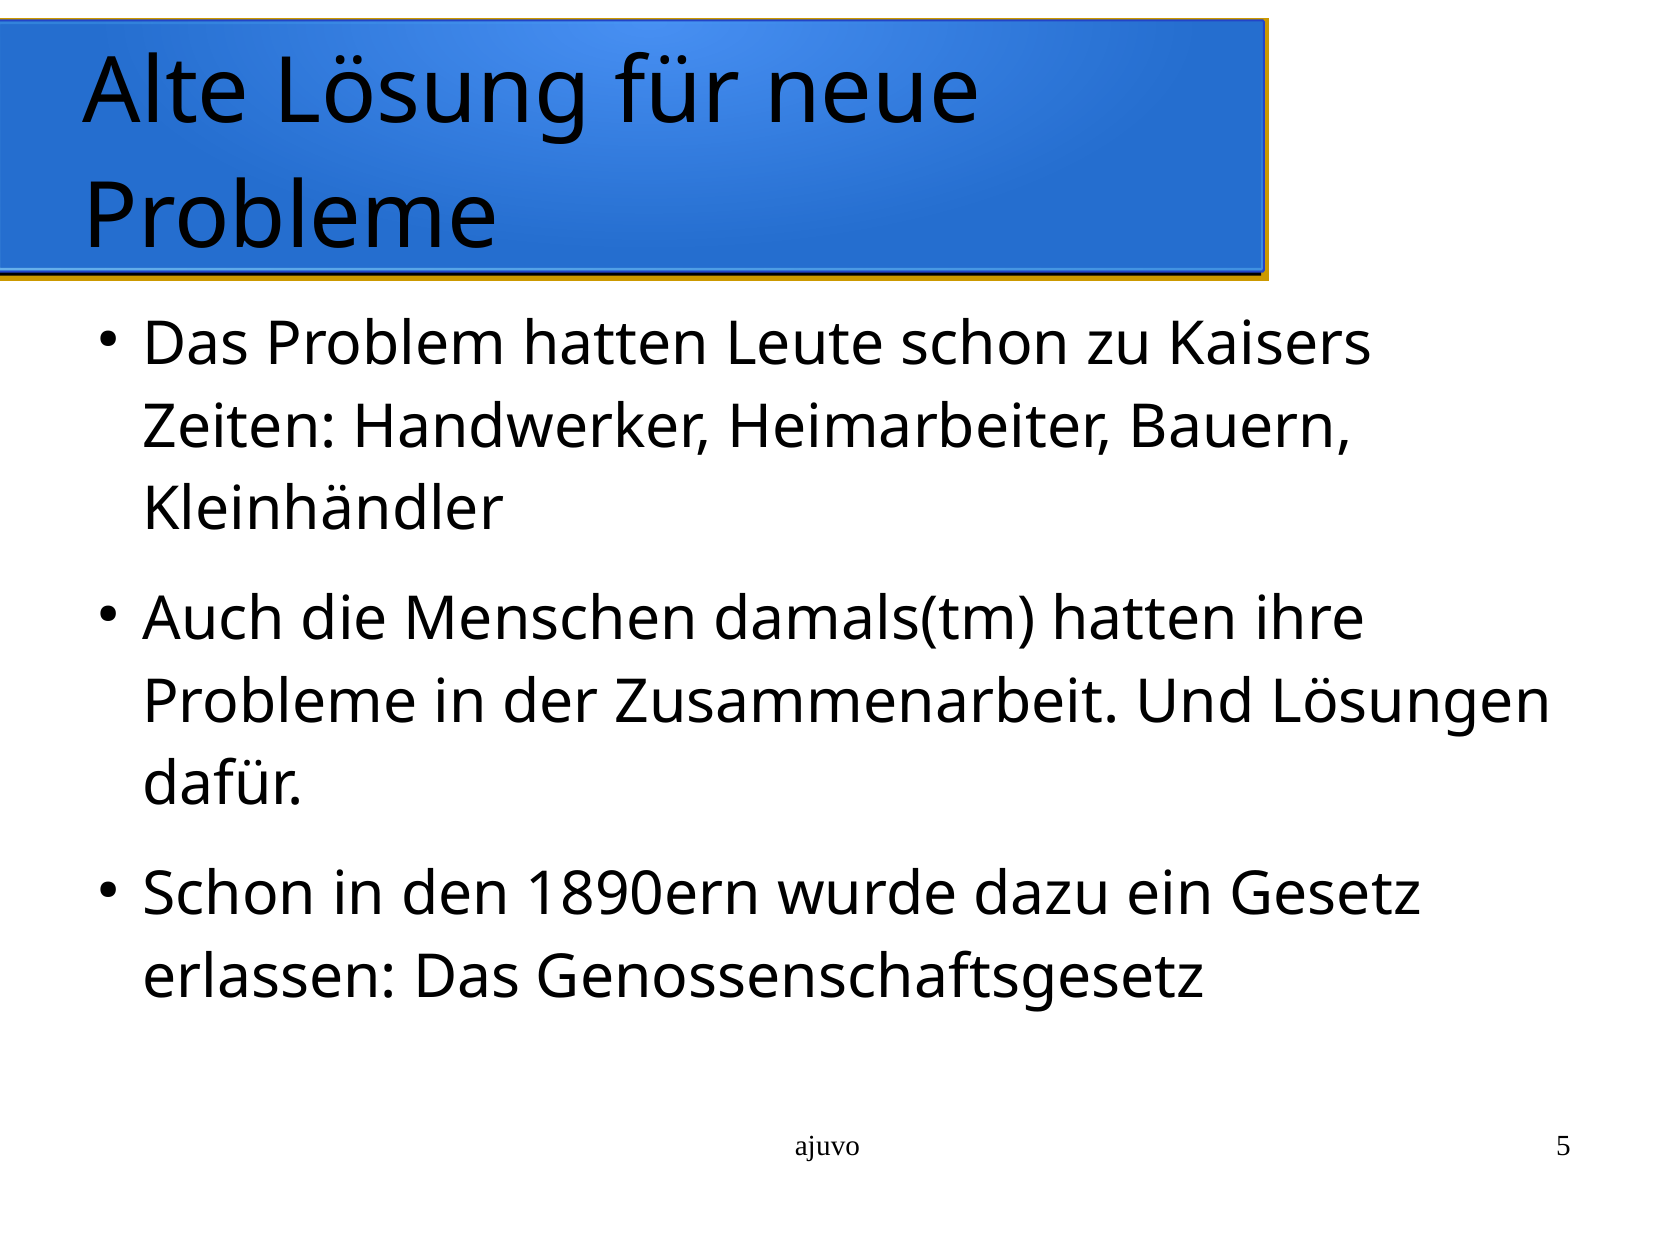

# Alte Lösung für neue Probleme
Das Problem hatten Leute schon zu Kaisers Zeiten: Handwerker, Heimarbeiter, Bauern, Kleinhändler
Auch die Menschen damals(tm) hatten ihre Probleme in der Zusammenarbeit. Und Lösungen dafür.
Schon in den 1890ern wurde dazu ein Gesetz erlassen: Das Genossenschaftsgesetz
ajuvo
5